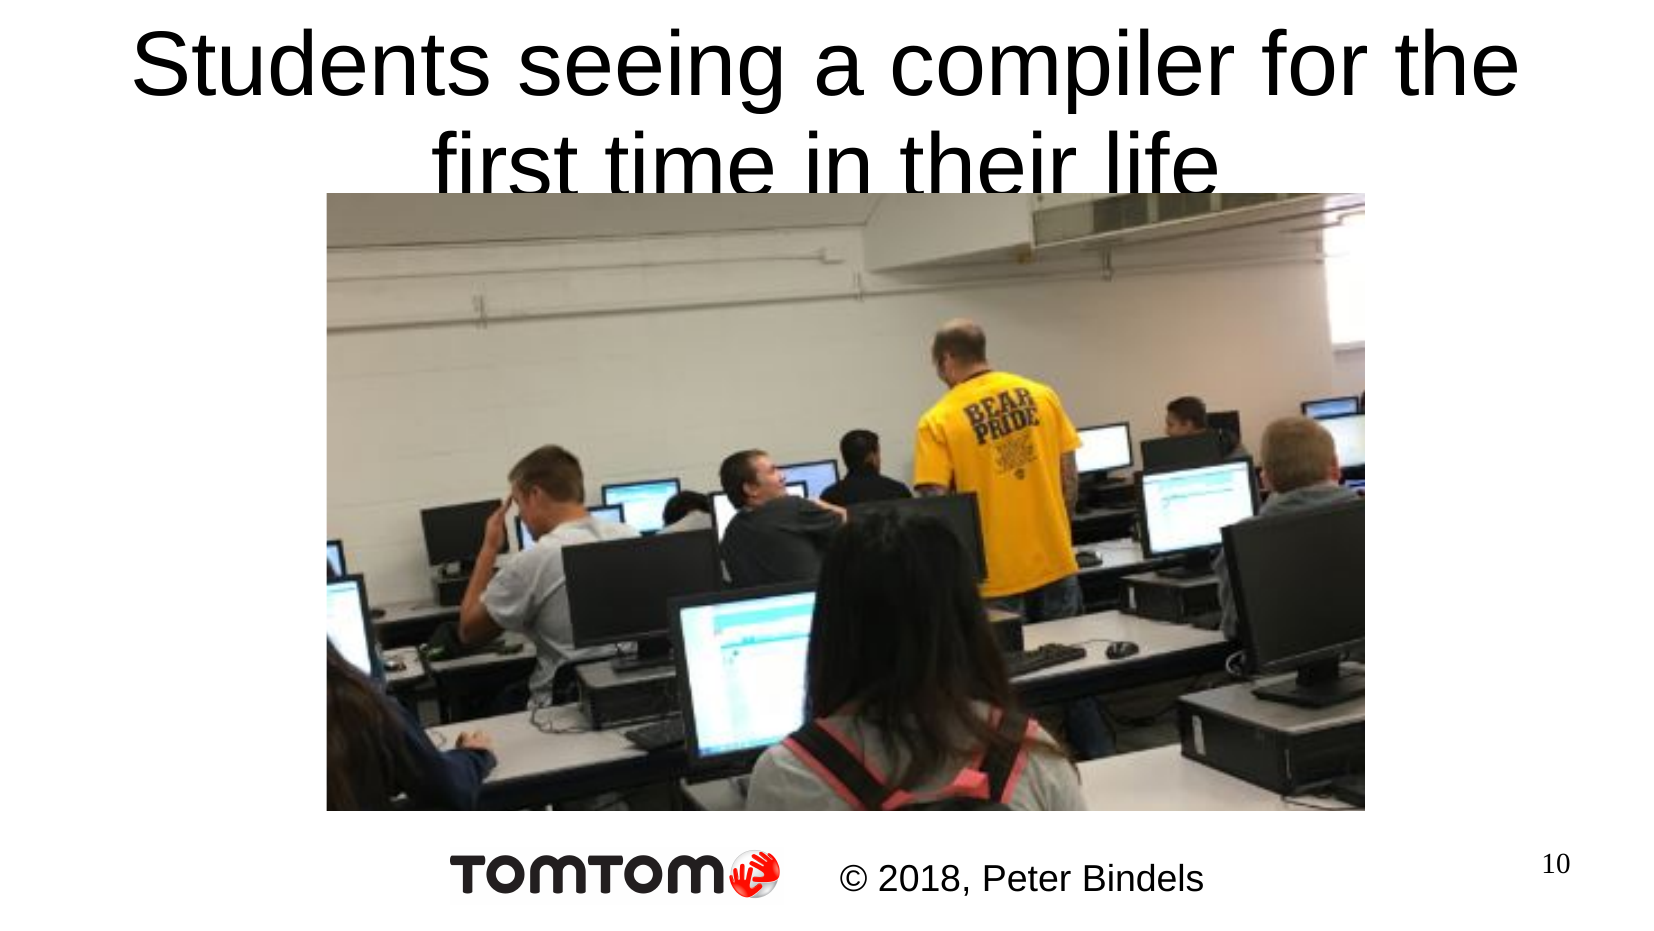

# Students seeing a compiler for the first time in their life
10